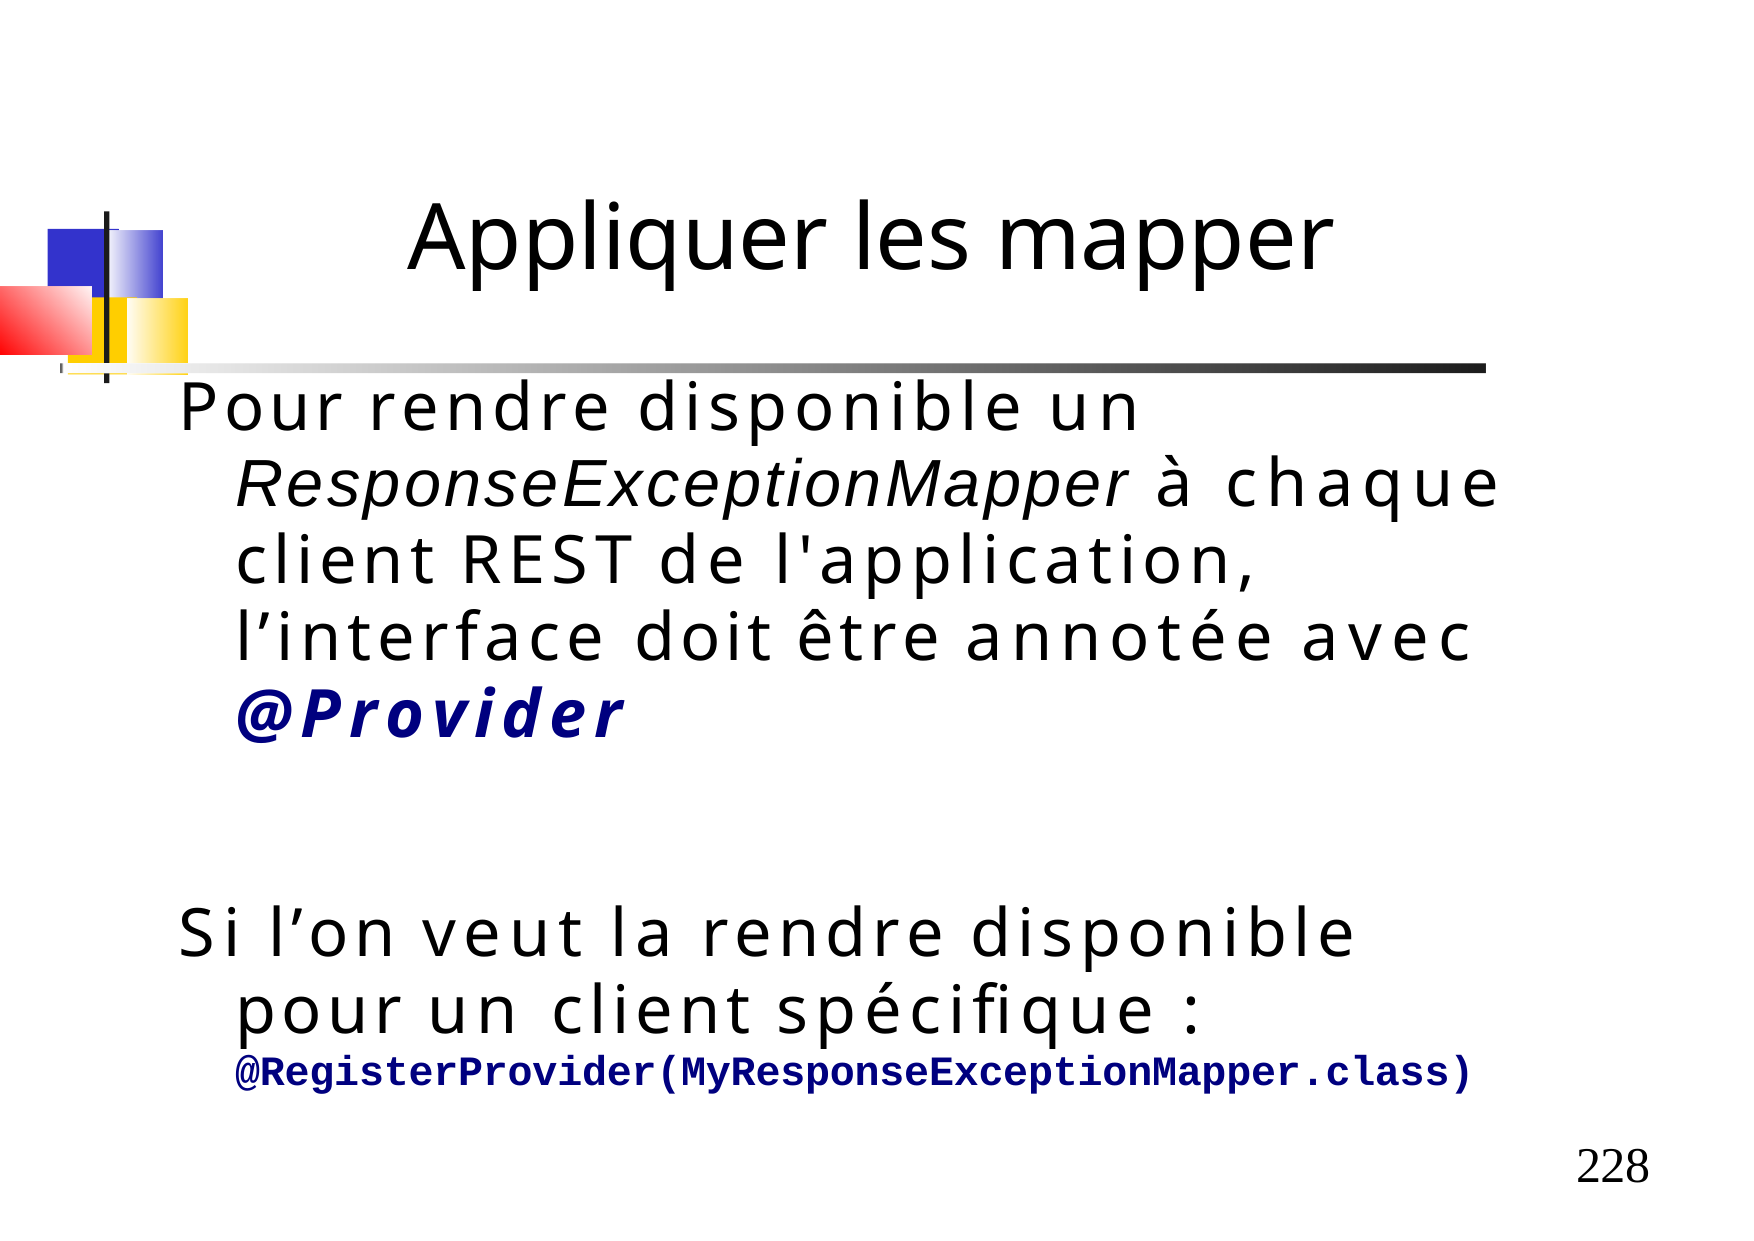

# Appliquer les mapper
Pour rendre disponible un ResponseExceptionMapper à chaque client REST de l'application, l’interface doit être annotée avec @Provider
Si l’on veut la rendre disponible pour un client spécifique :
@RegisterProvider(MyResponseExceptionMapper.class)
228